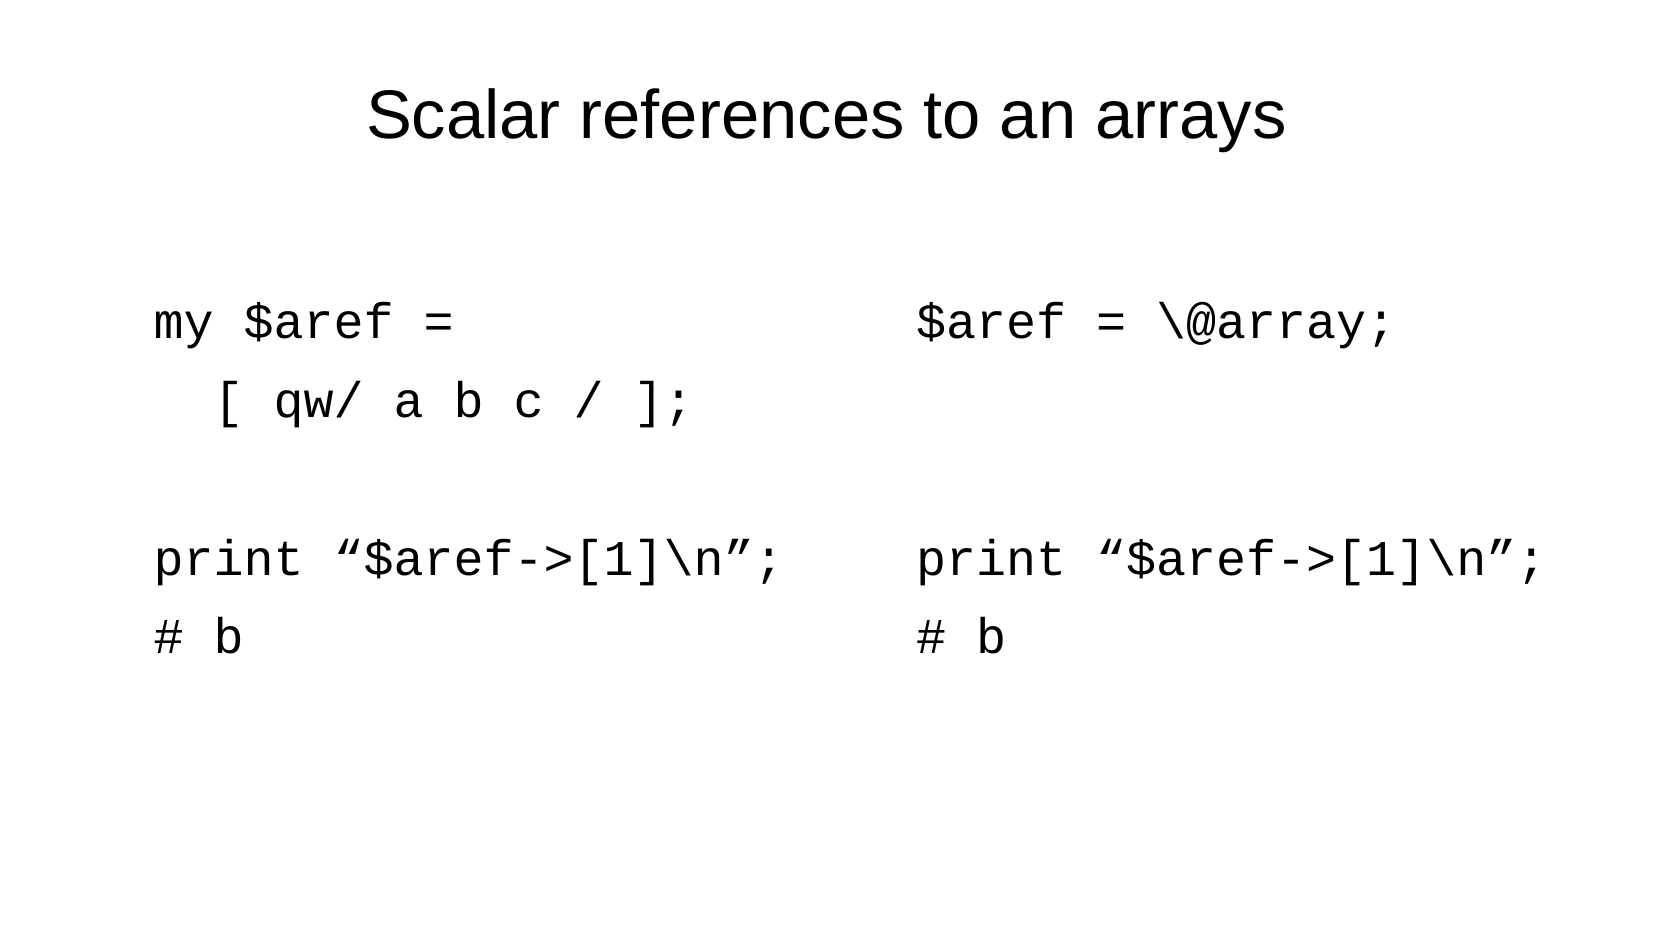

# Scalar references to an arrays
my $aref =
 [ qw/ a b c / ];
print “$aref->[1]\n”;
# b
$aref = \@array;
print “$aref->[1]\n”;
# b